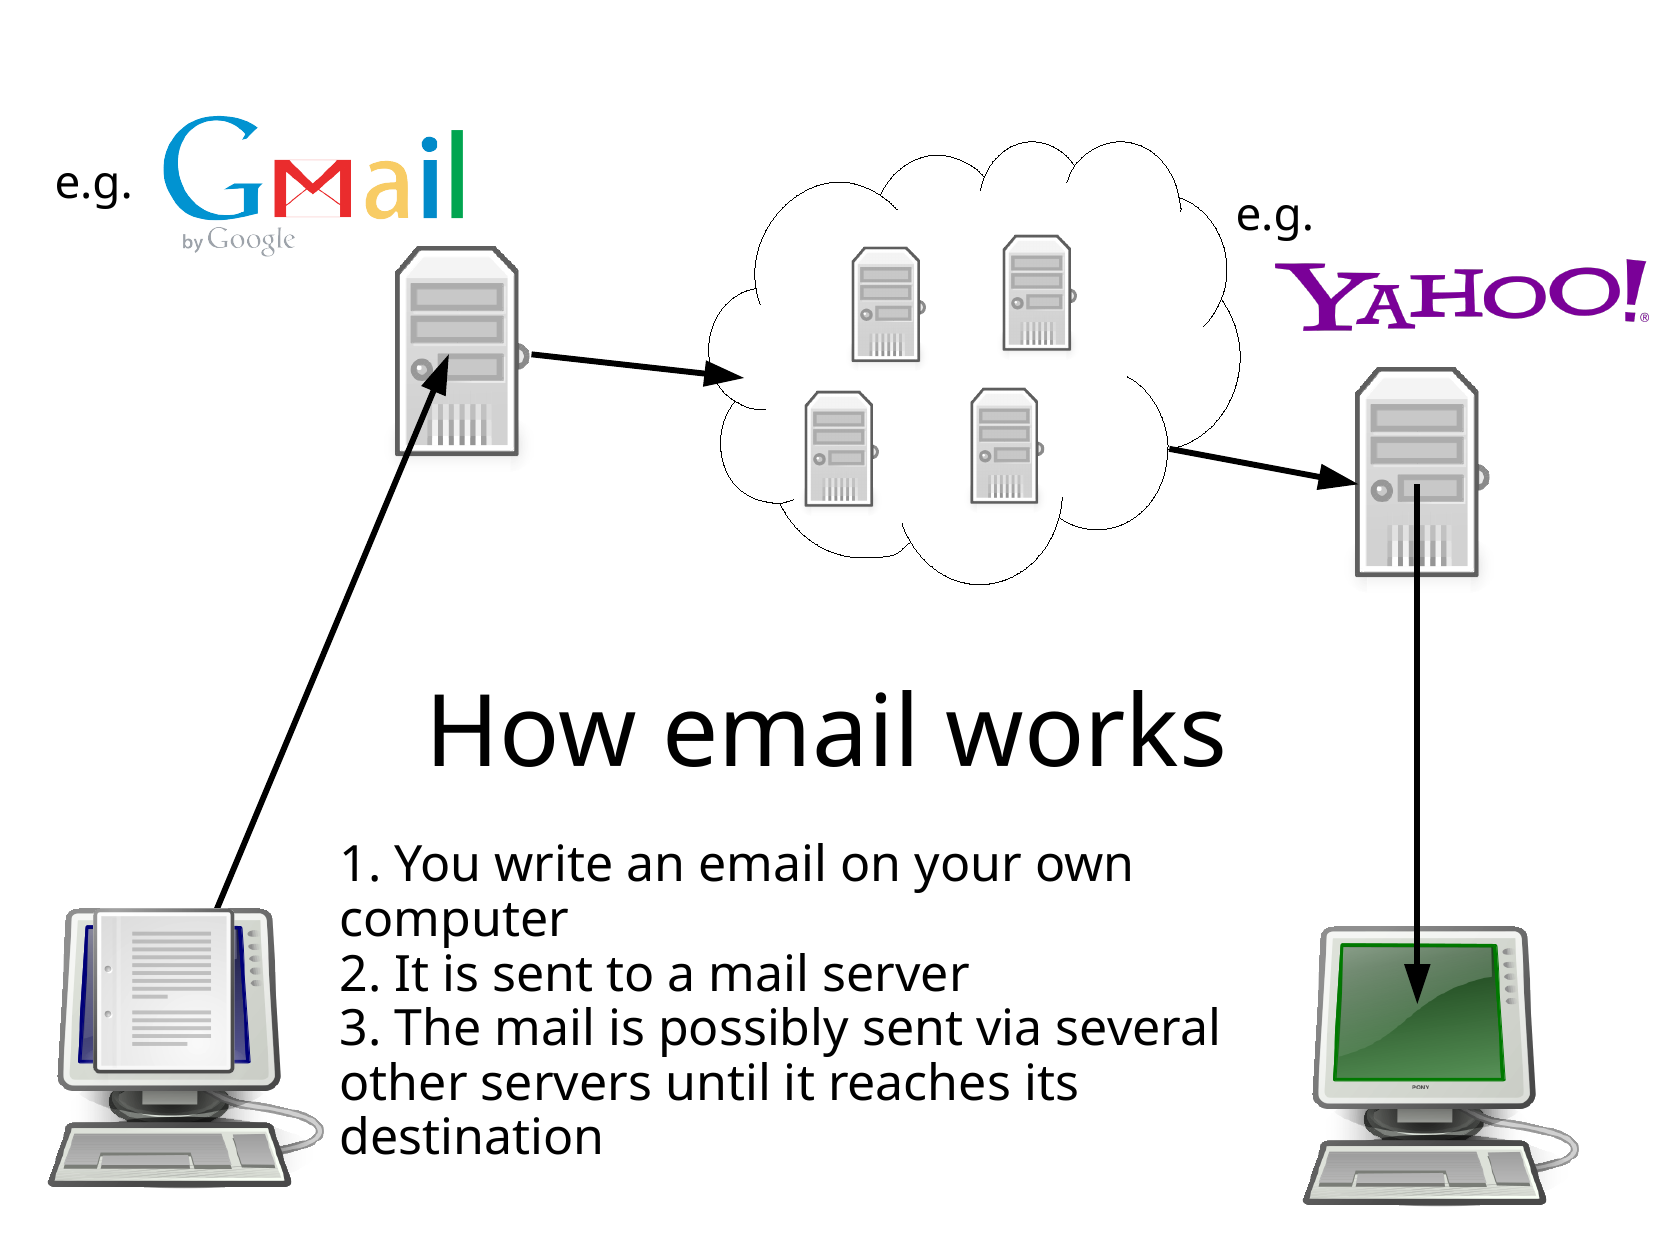

e.g.
e.g.
How email works
1. You write an email on your own computer
2. It is sent to a mail server
3. The mail is possibly sent via several other servers until it reaches its destination